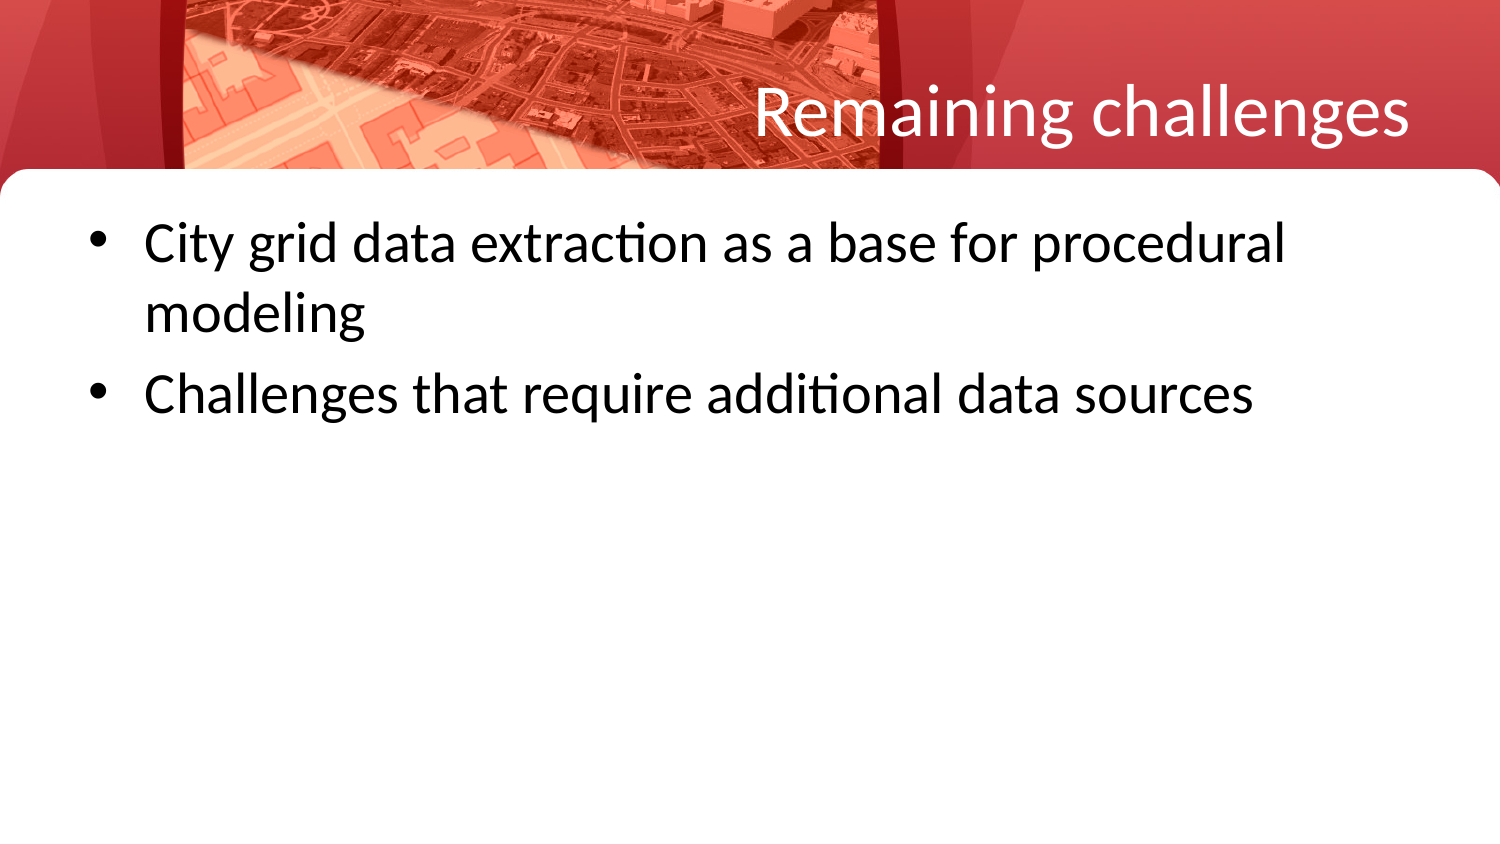

# Remaining challenges
City grid data extraction as a base for procedural modeling
Challenges that require additional data sources